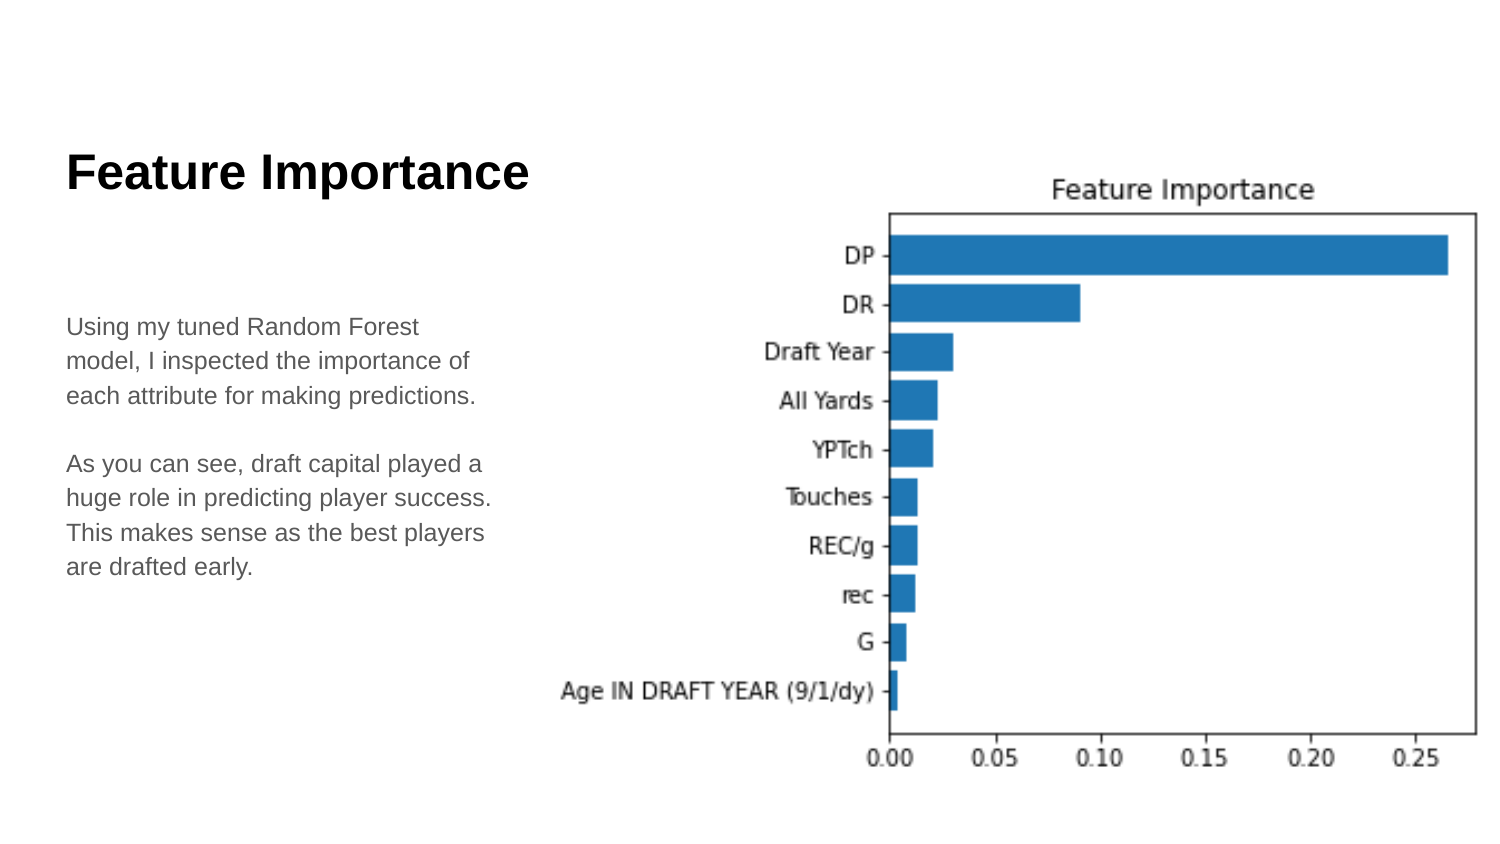

# Feature Importance
Using my tuned Random Forest model, I inspected the importance of each attribute for making predictions.
As you can see, draft capital played a huge role in predicting player success. This makes sense as the best players are drafted early.